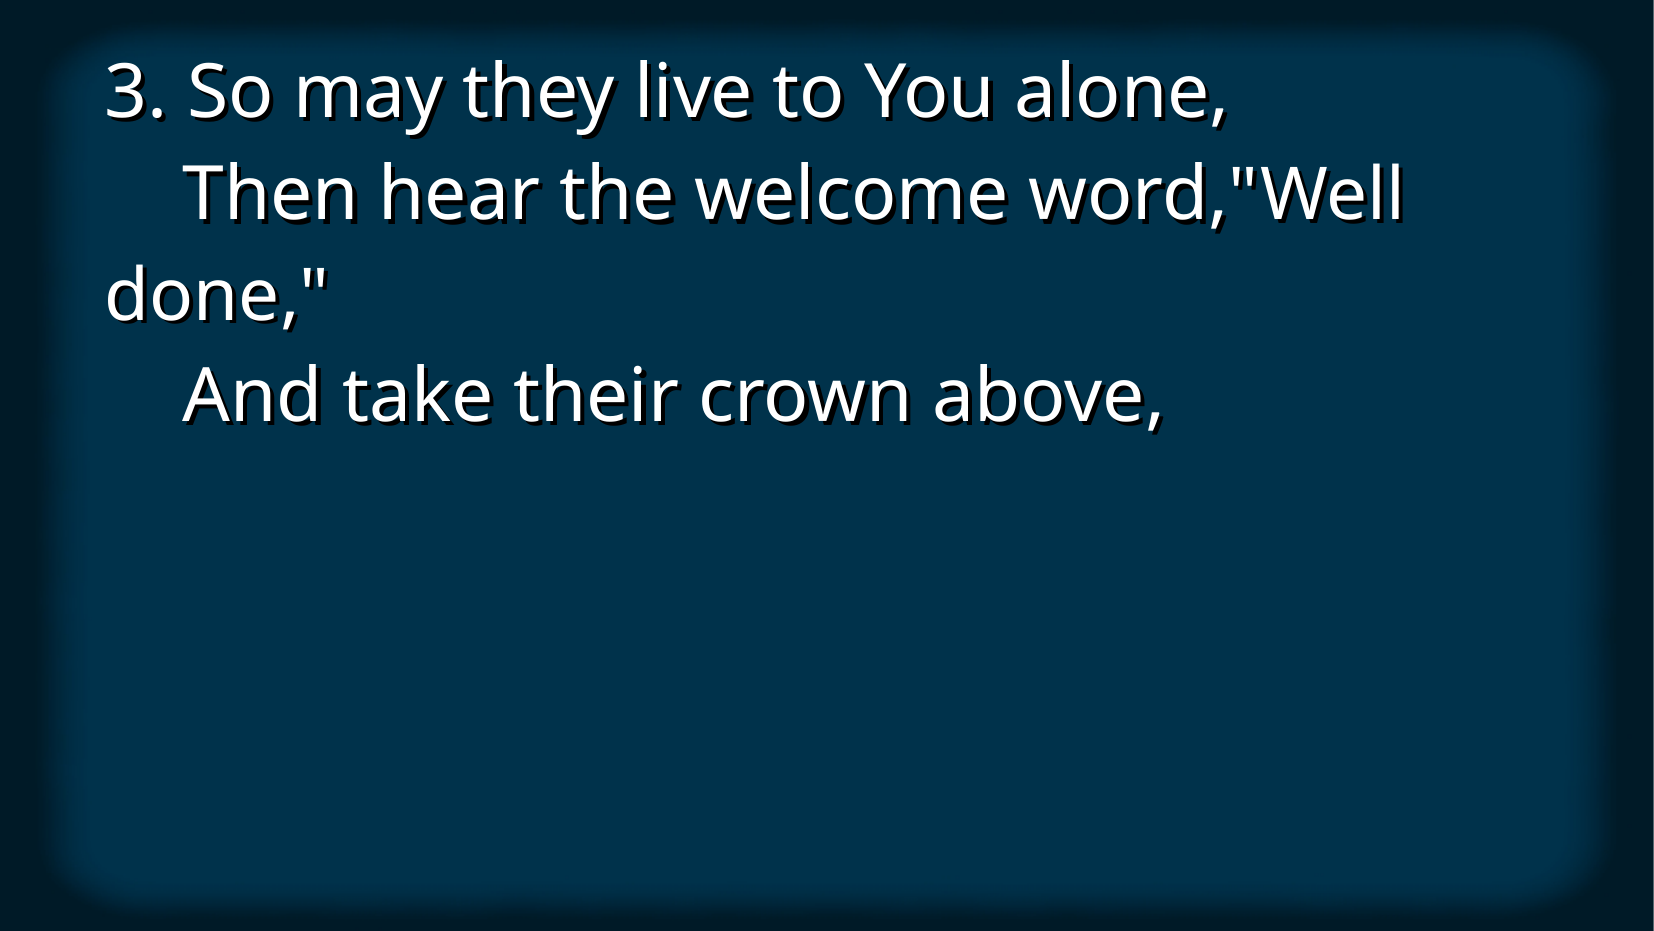

3. So may they live to You alone,
 Then hear the welcome word,"Well done,"
 And take their crown above,